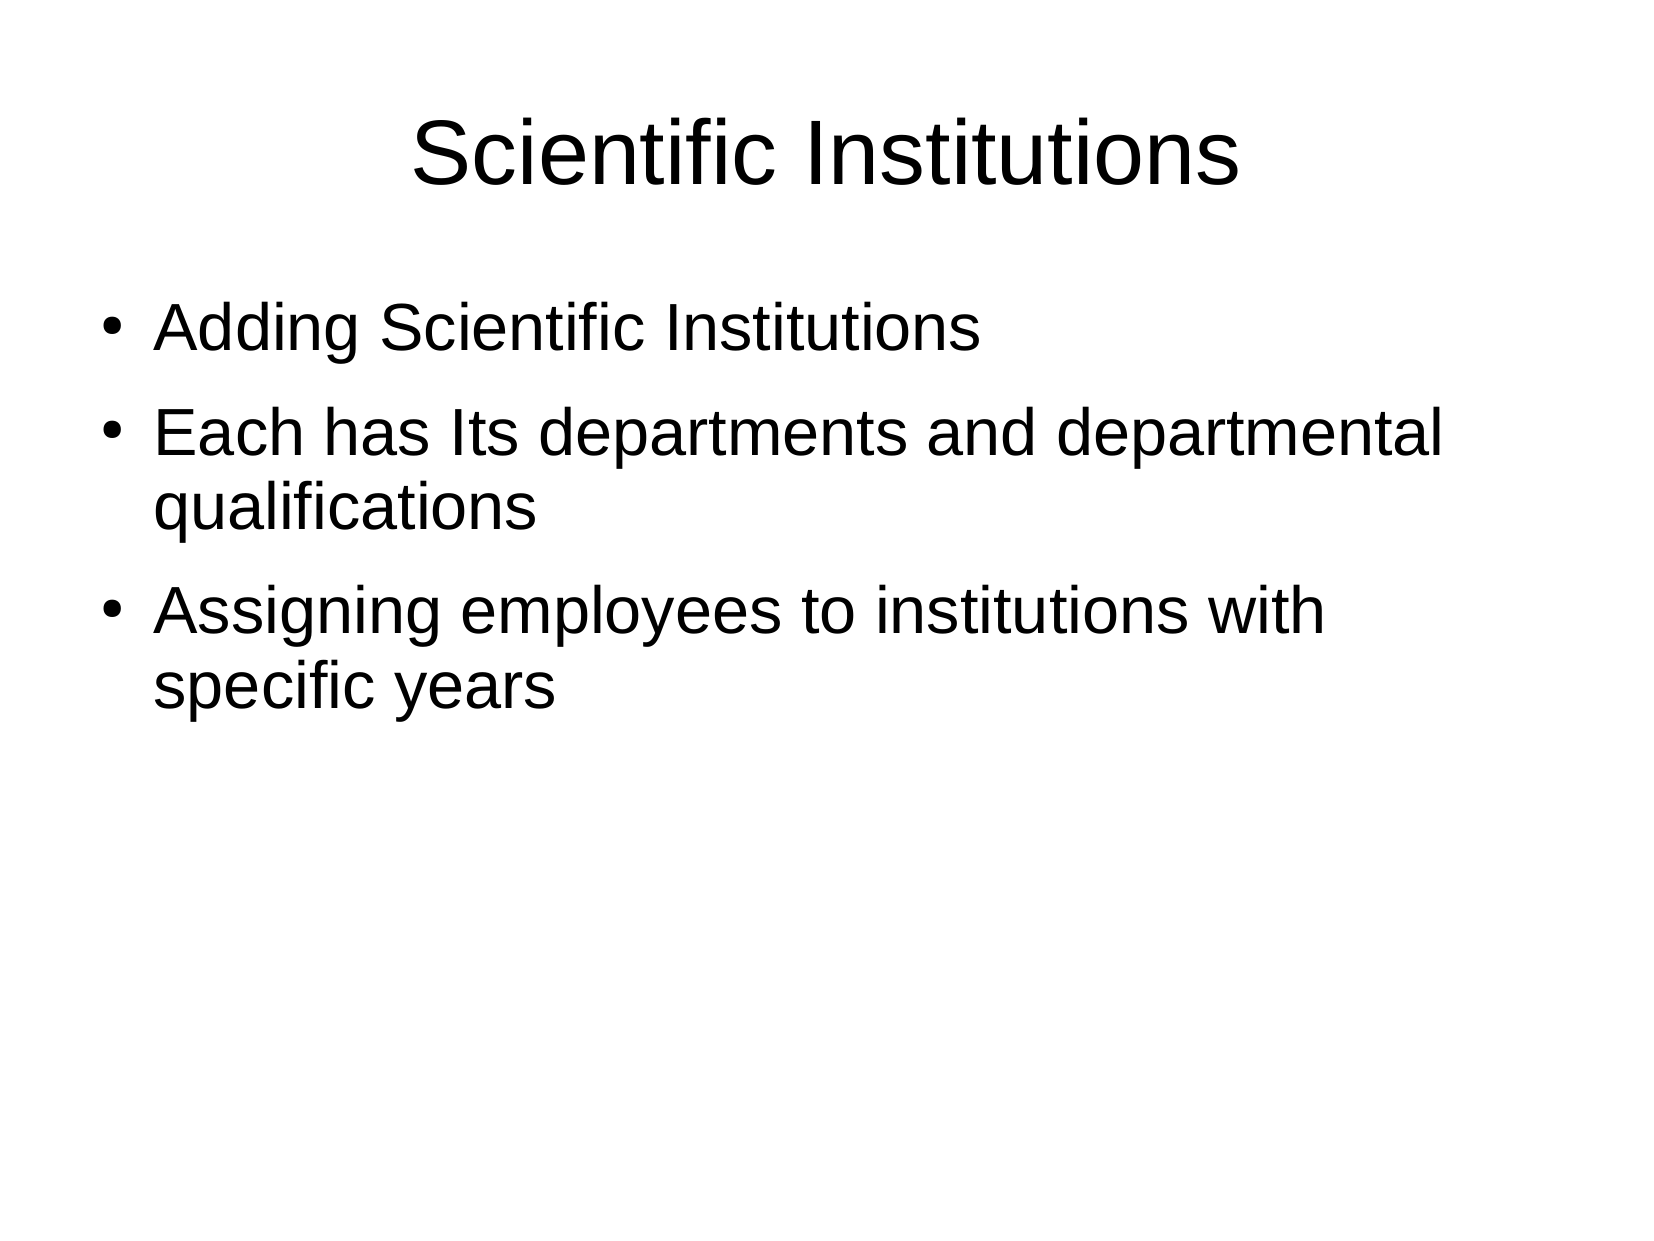

# Scientific Institutions
Adding Scientific Institutions
Each has Its departments and departmental qualifications
Assigning employees to institutions with specific years